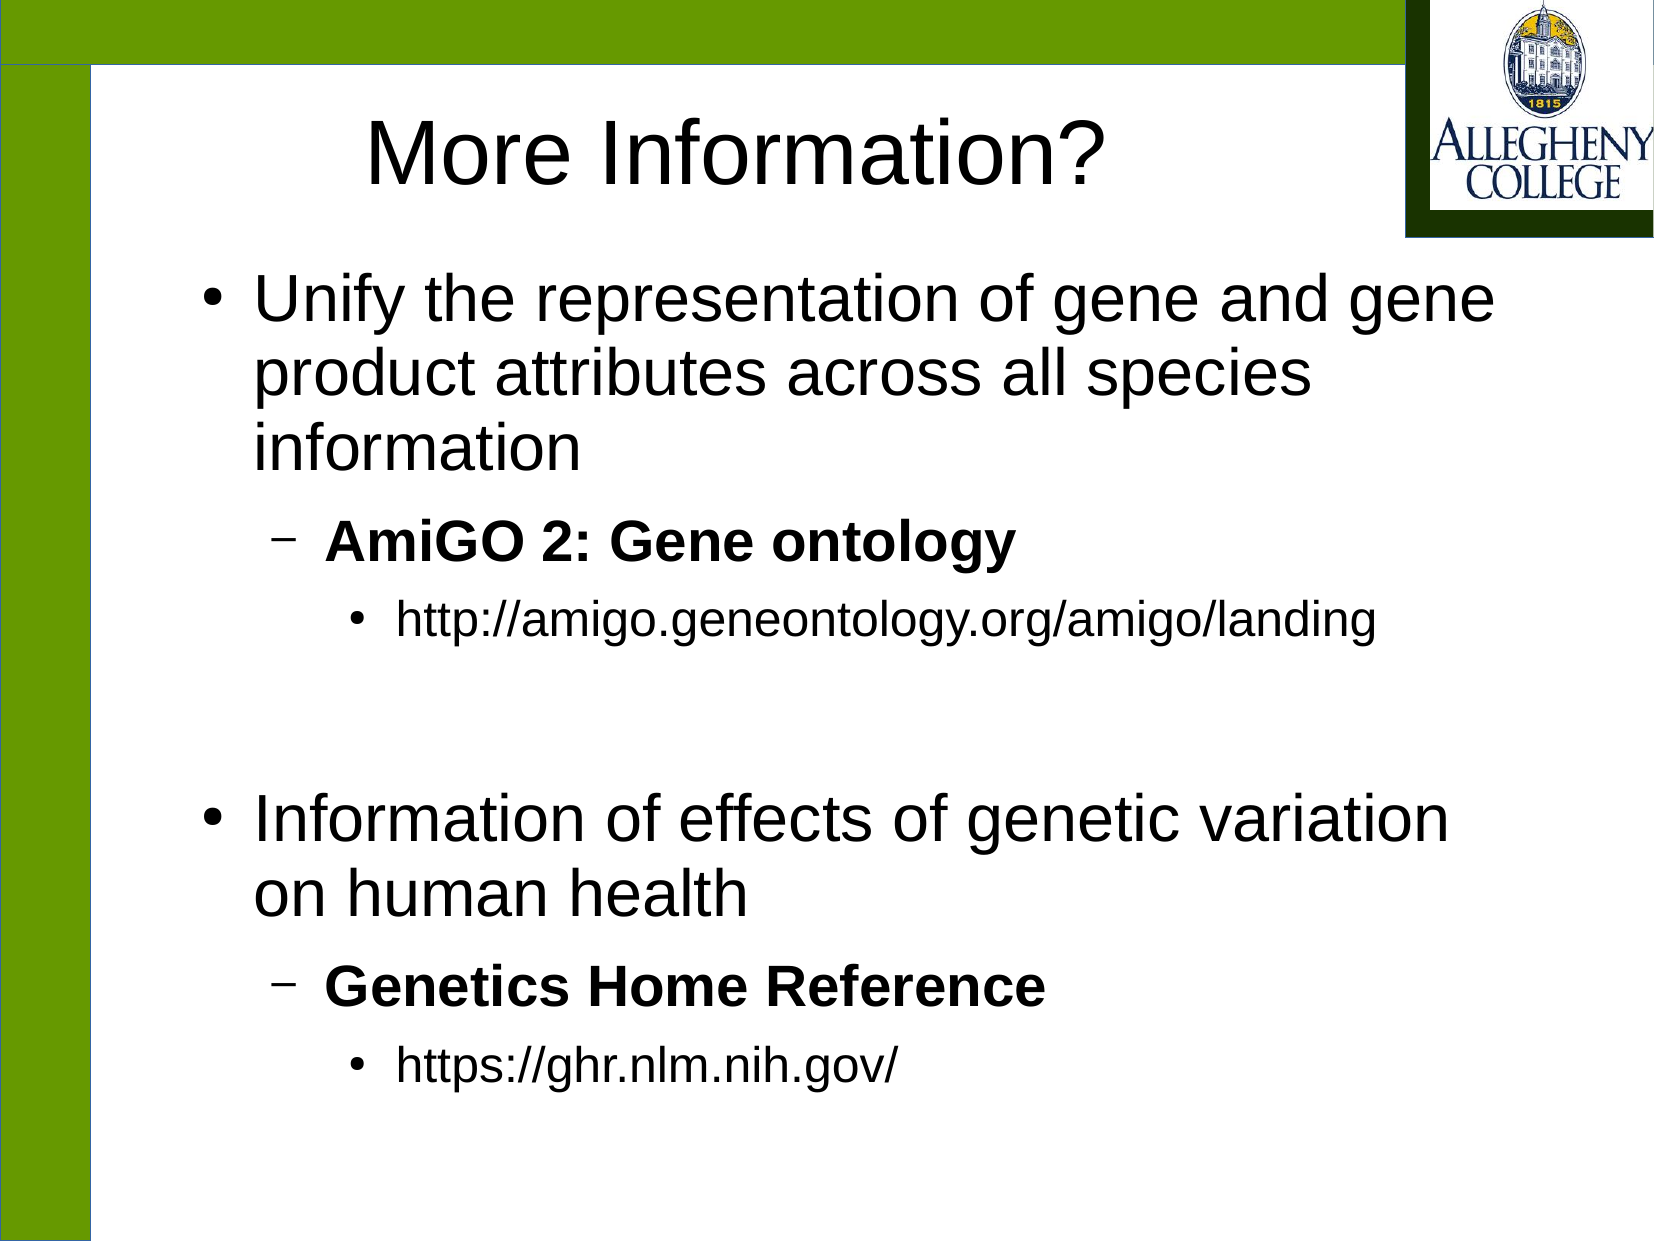

# More Information?
Unify the representation of gene and gene product attributes across all species information
AmiGO 2: Gene ontology
http://amigo.geneontology.org/amigo/landing
Information of effects of genetic variation on human health
Genetics Home Reference
https://ghr.nlm.nih.gov/